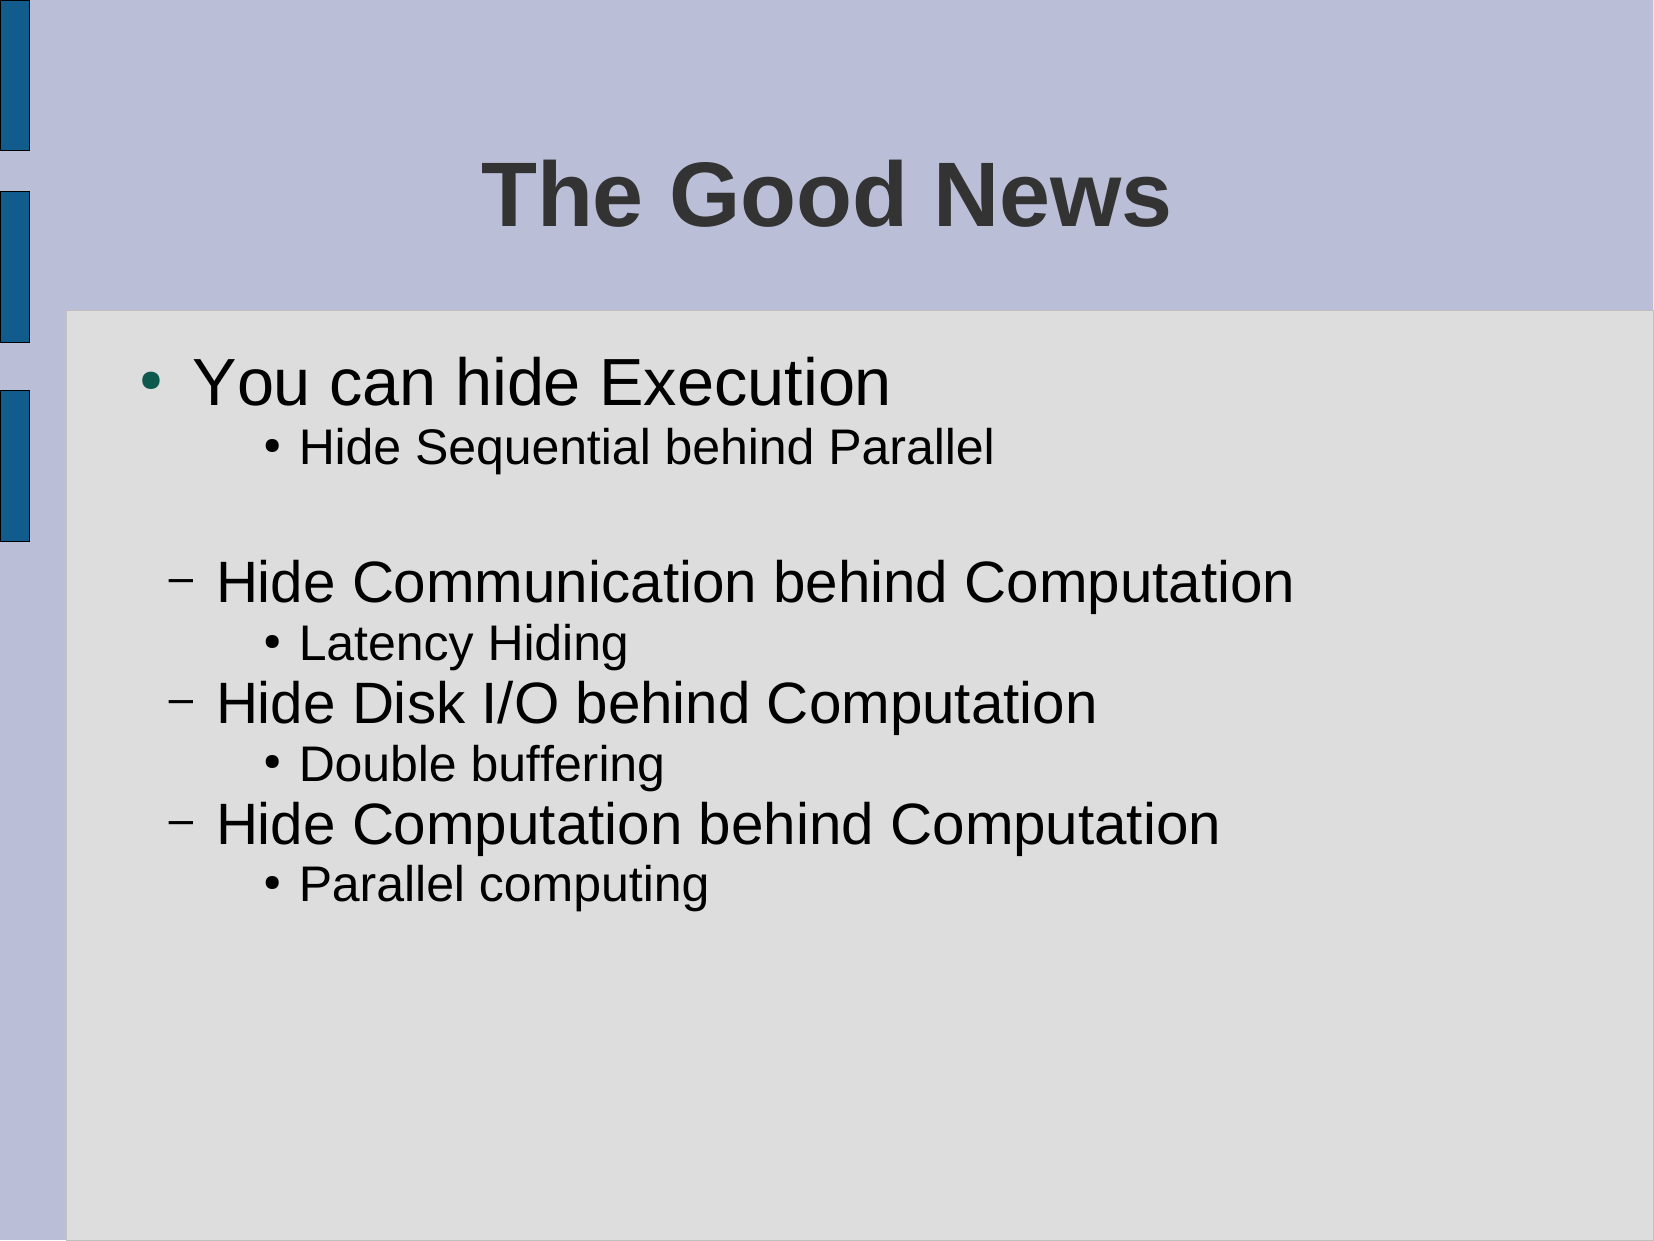

# The Good News
You can hide Execution
Hide Sequential behind Parallel
Hide Communication behind Computation
Latency Hiding
Hide Disk I/O behind Computation
Double buffering
Hide Computation behind Computation
Parallel computing